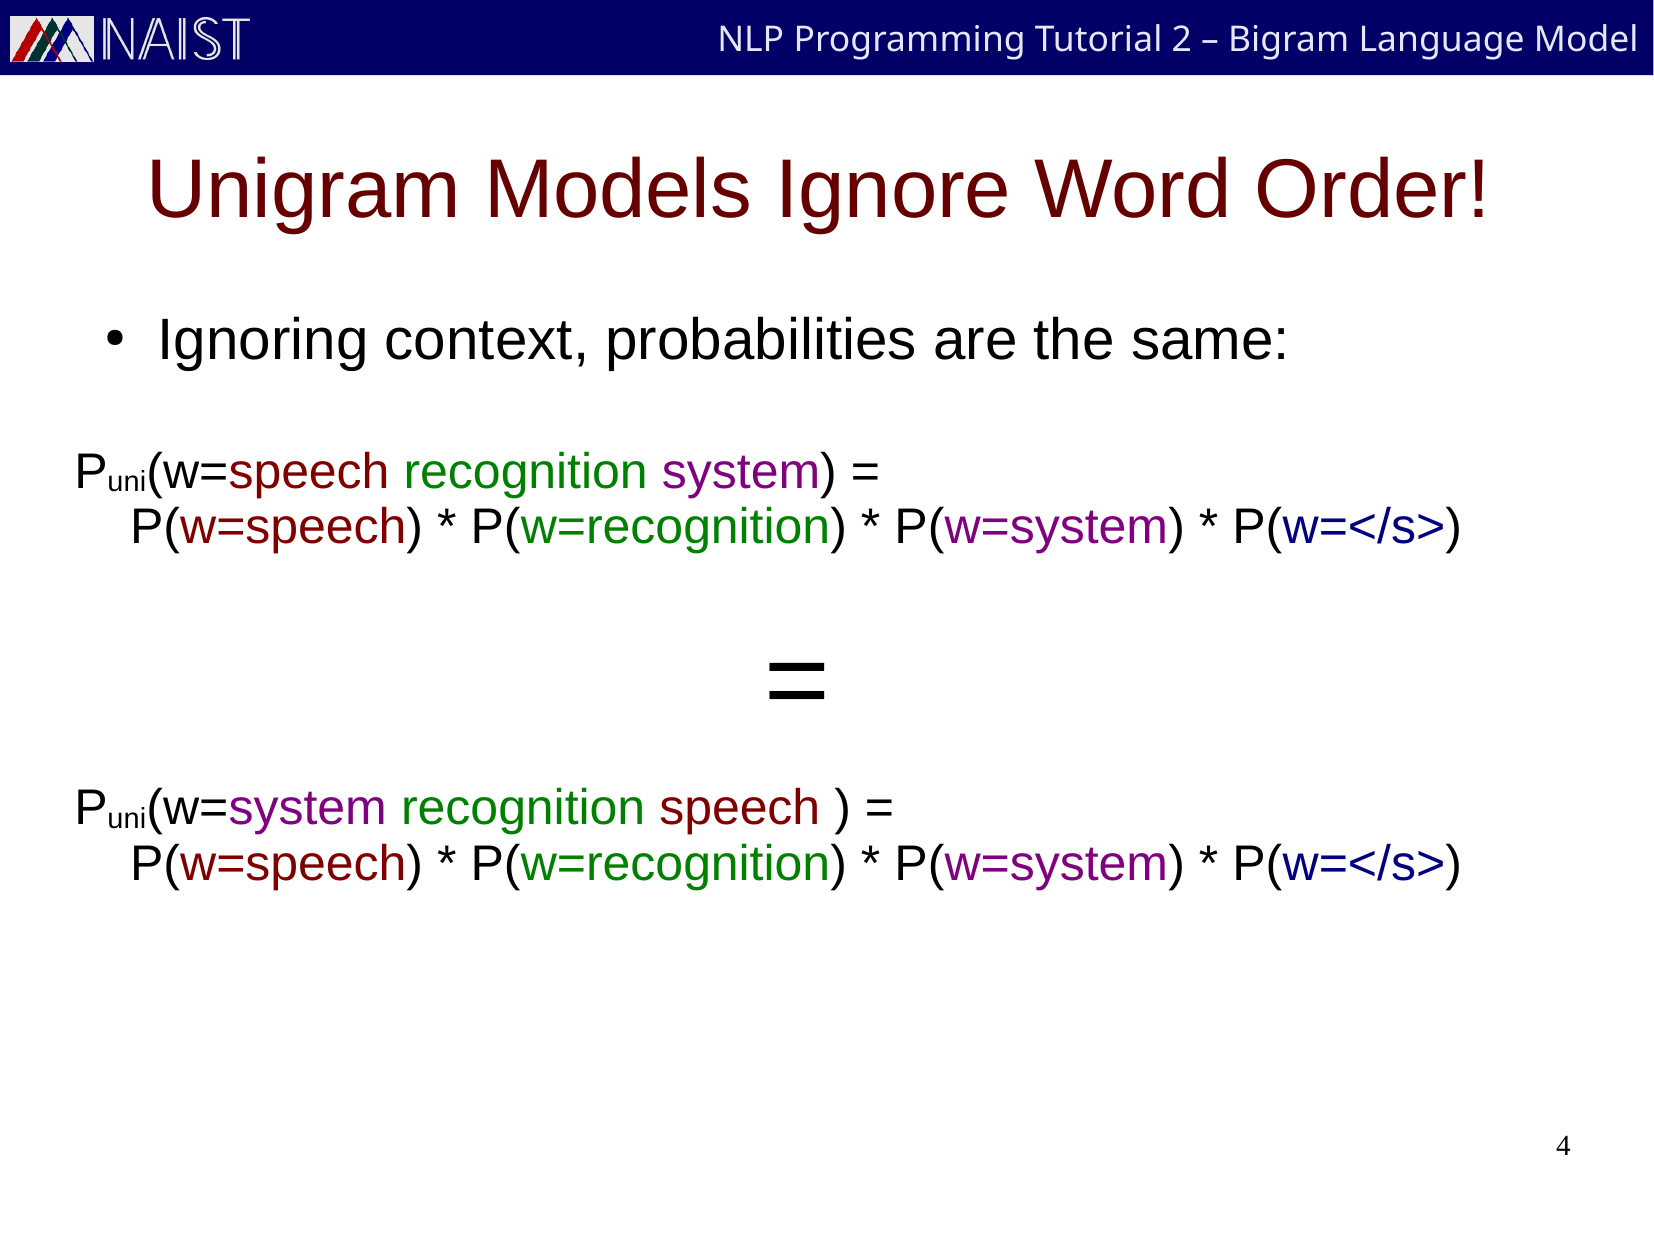

# Unigram Models Ignore Word Order!
Ignoring context, probabilities are the same:
Puni(w=speech recognition system) =
 P(w=speech) * P(w=recognition) * P(w=system) * P(w=</s>)
=
Puni(w=system recognition speech ) =
 P(w=speech) * P(w=recognition) * P(w=system) * P(w=</s>)
4